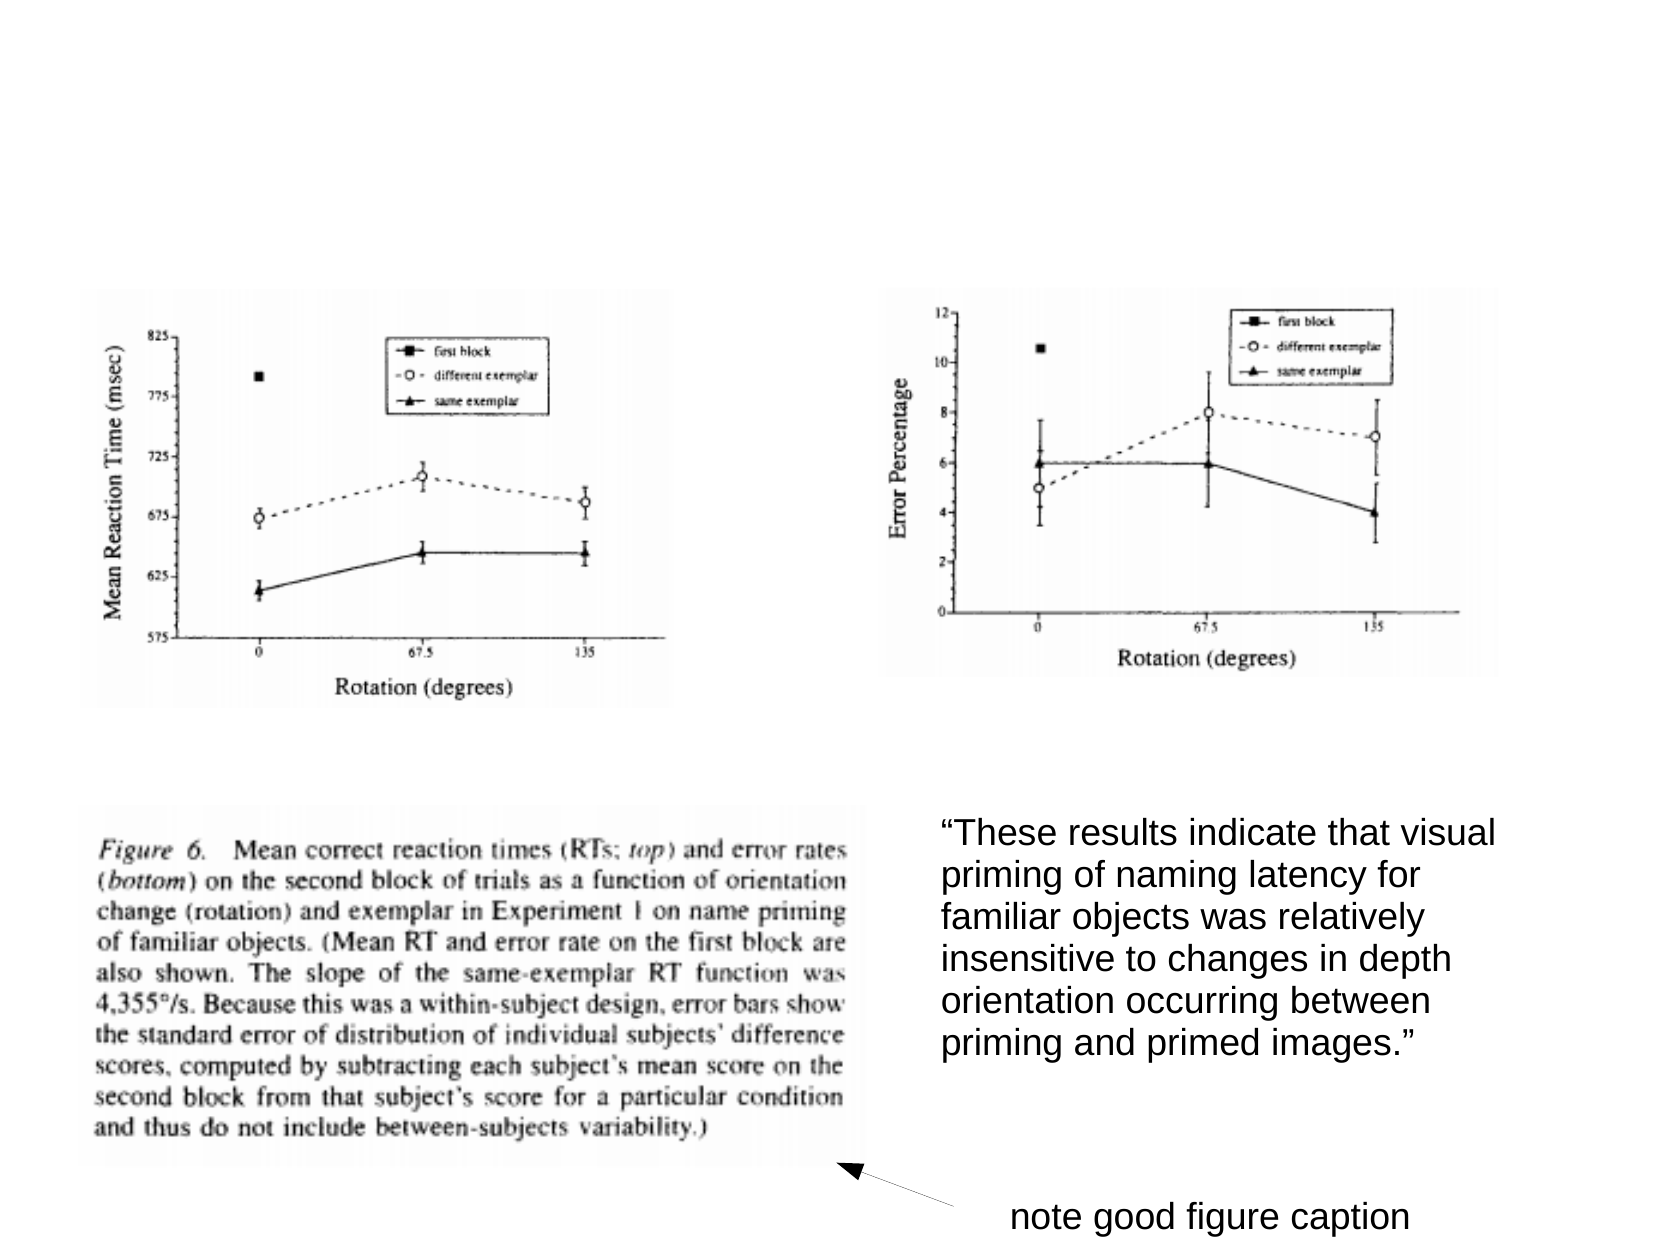

#
“These results indicate that visual priming of naming latency for familiar objects was relatively insensitive to changes in depth orientation occurring between priming and primed images.”
note good figure caption